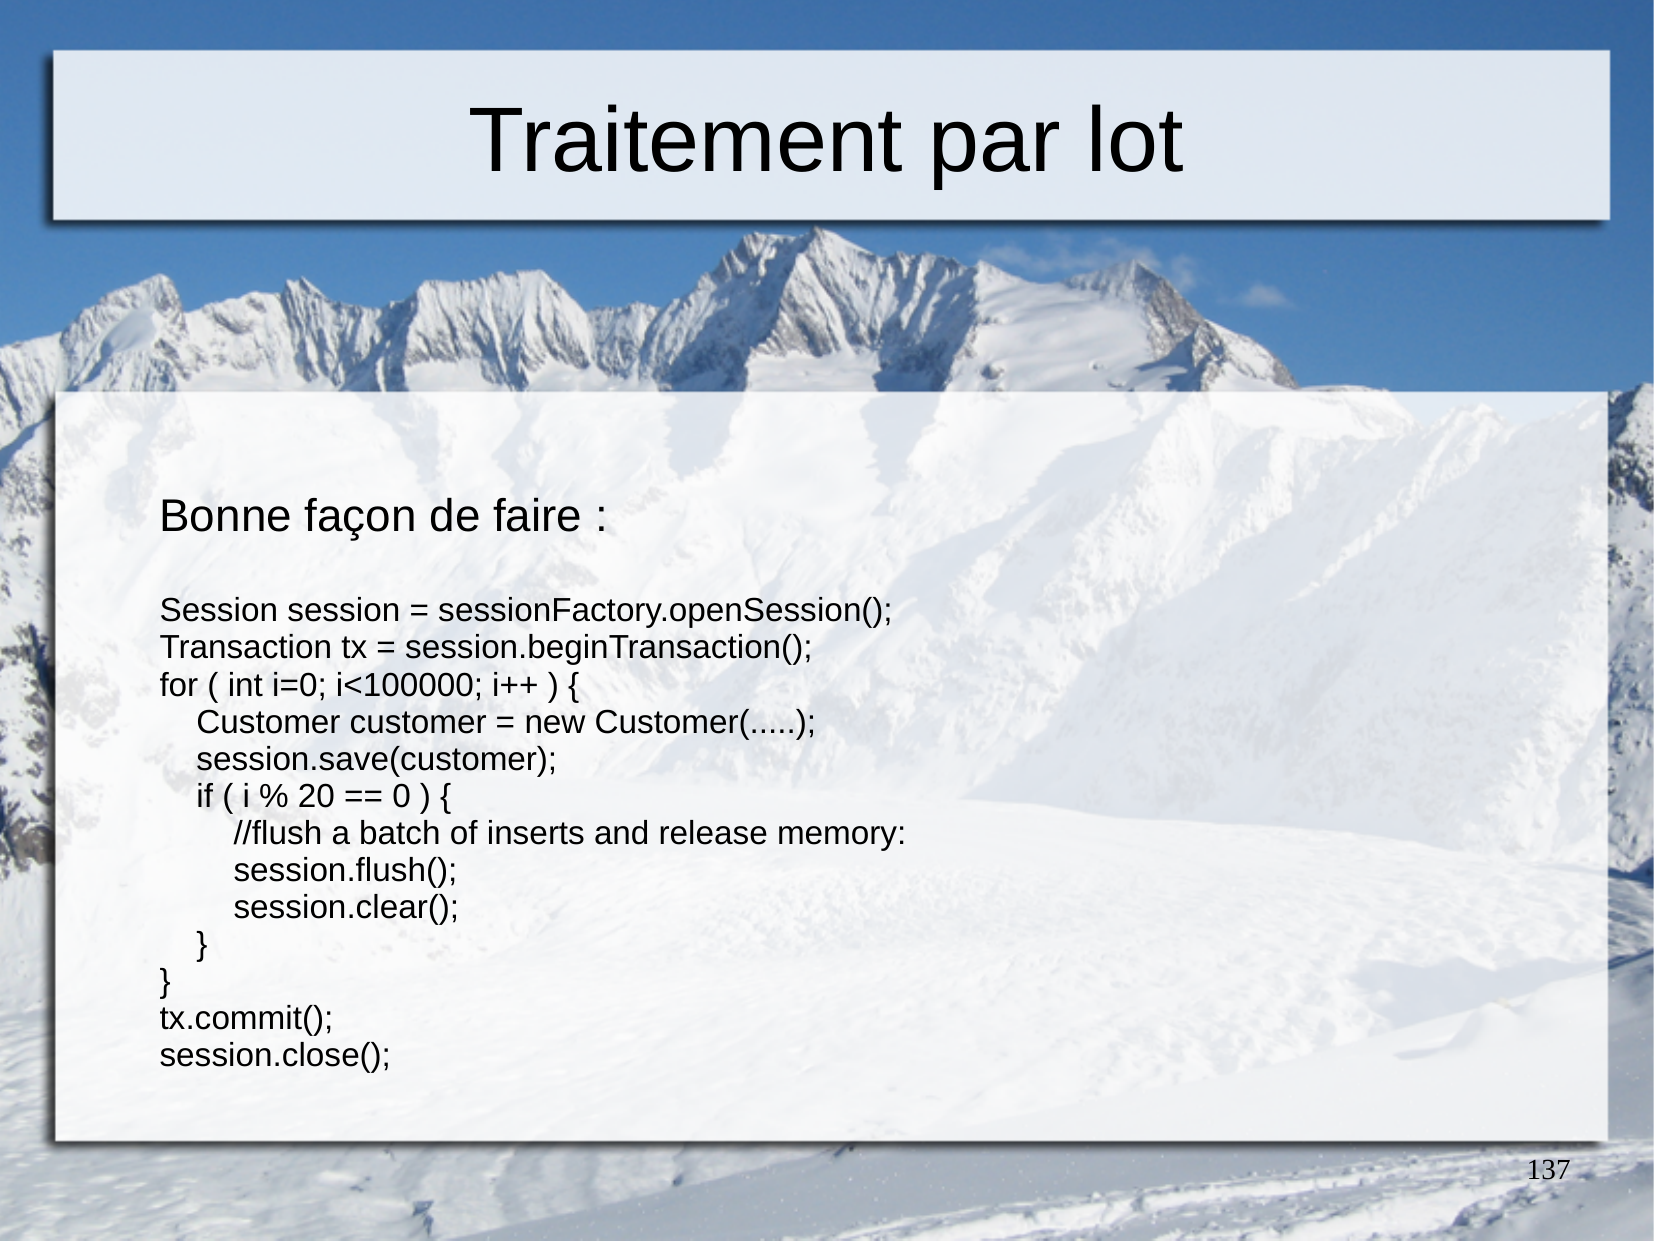

# Traitement par lot
Bonne façon de faire :
Session session = sessionFactory.openSession();
Transaction tx = session.beginTransaction();
for ( int i=0; i<100000; i++ ) {
 Customer customer = new Customer(.....);
 session.save(customer);
 if ( i % 20 == 0 ) {
 //flush a batch of inserts and release memory:
 session.flush();
 session.clear();
 }
}
tx.commit();
session.close();
137